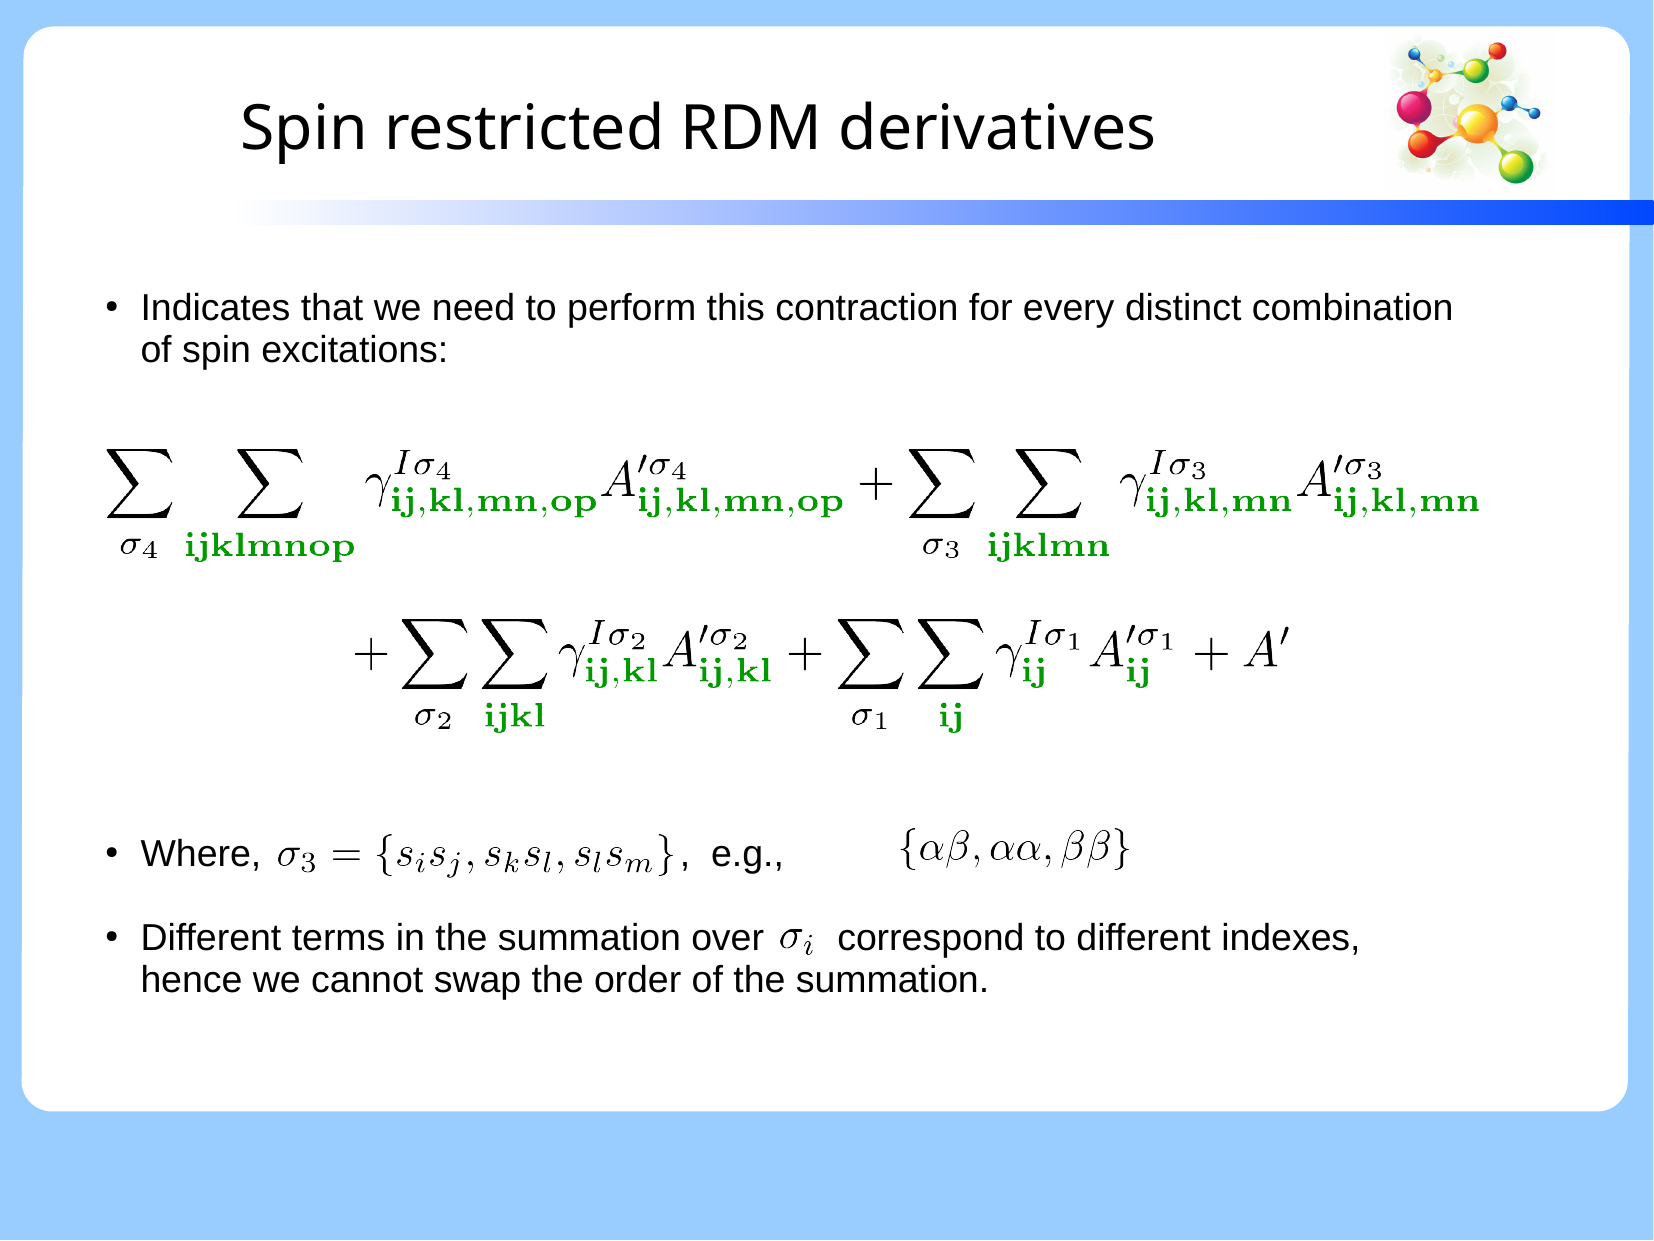

# Spin restricted RDM derivatives
Indicates that we need to perform this contraction for every distinct combination
of spin excitations:
Where, , e.g.,
Different terms in the summation over correspond to different indexes,
hence we cannot swap the order of the summation.